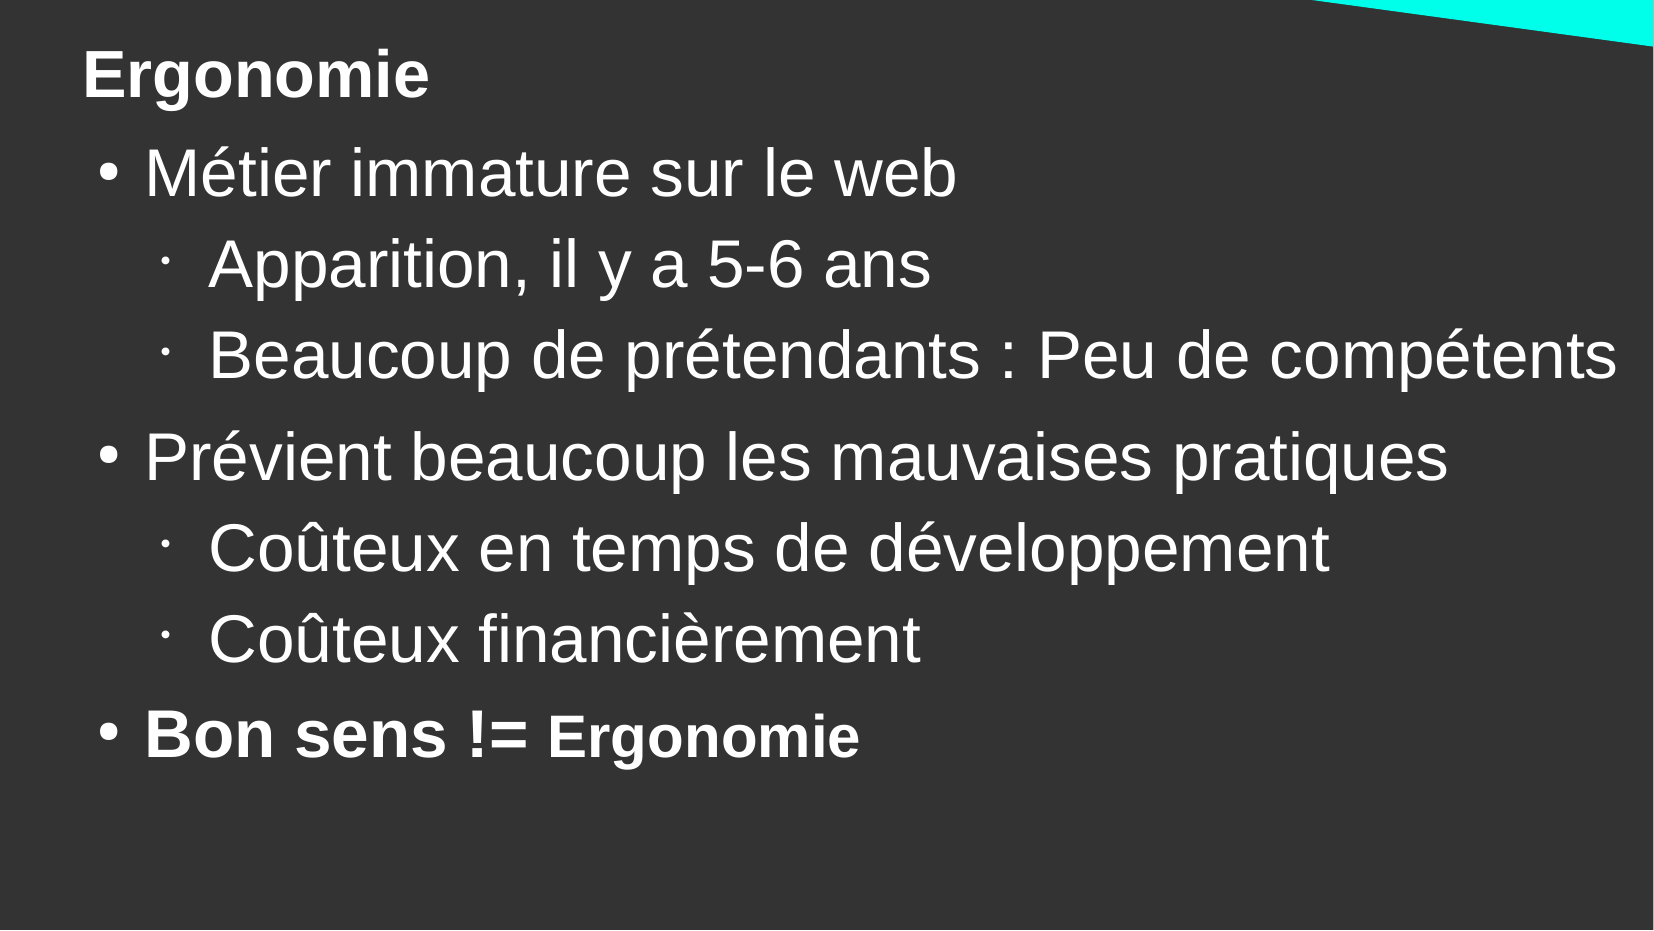

# Ergonomie
Métier immature sur le web
Apparition, il y a 5-6 ans
Beaucoup de prétendants : Peu de compétents
Prévient beaucoup les mauvaises pratiques
Coûteux en temps de développement
Coûteux financièrement
Bon sens != Ergonomie